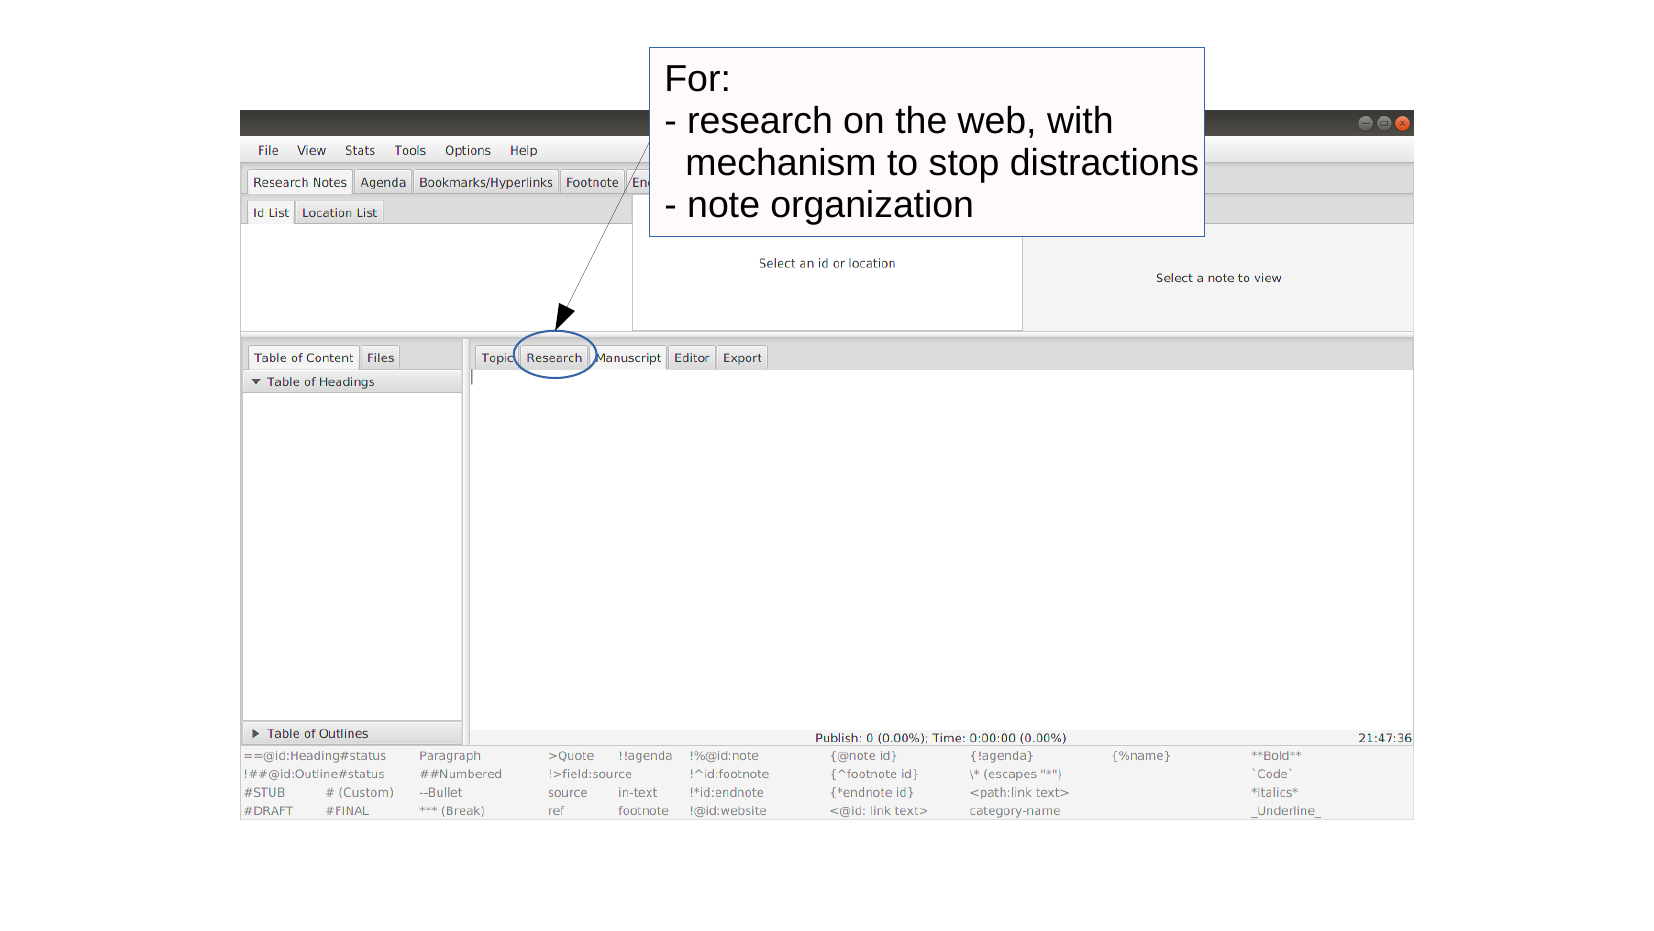

For:
- research on the web, with
 mechanism to stop distractions
- note organization